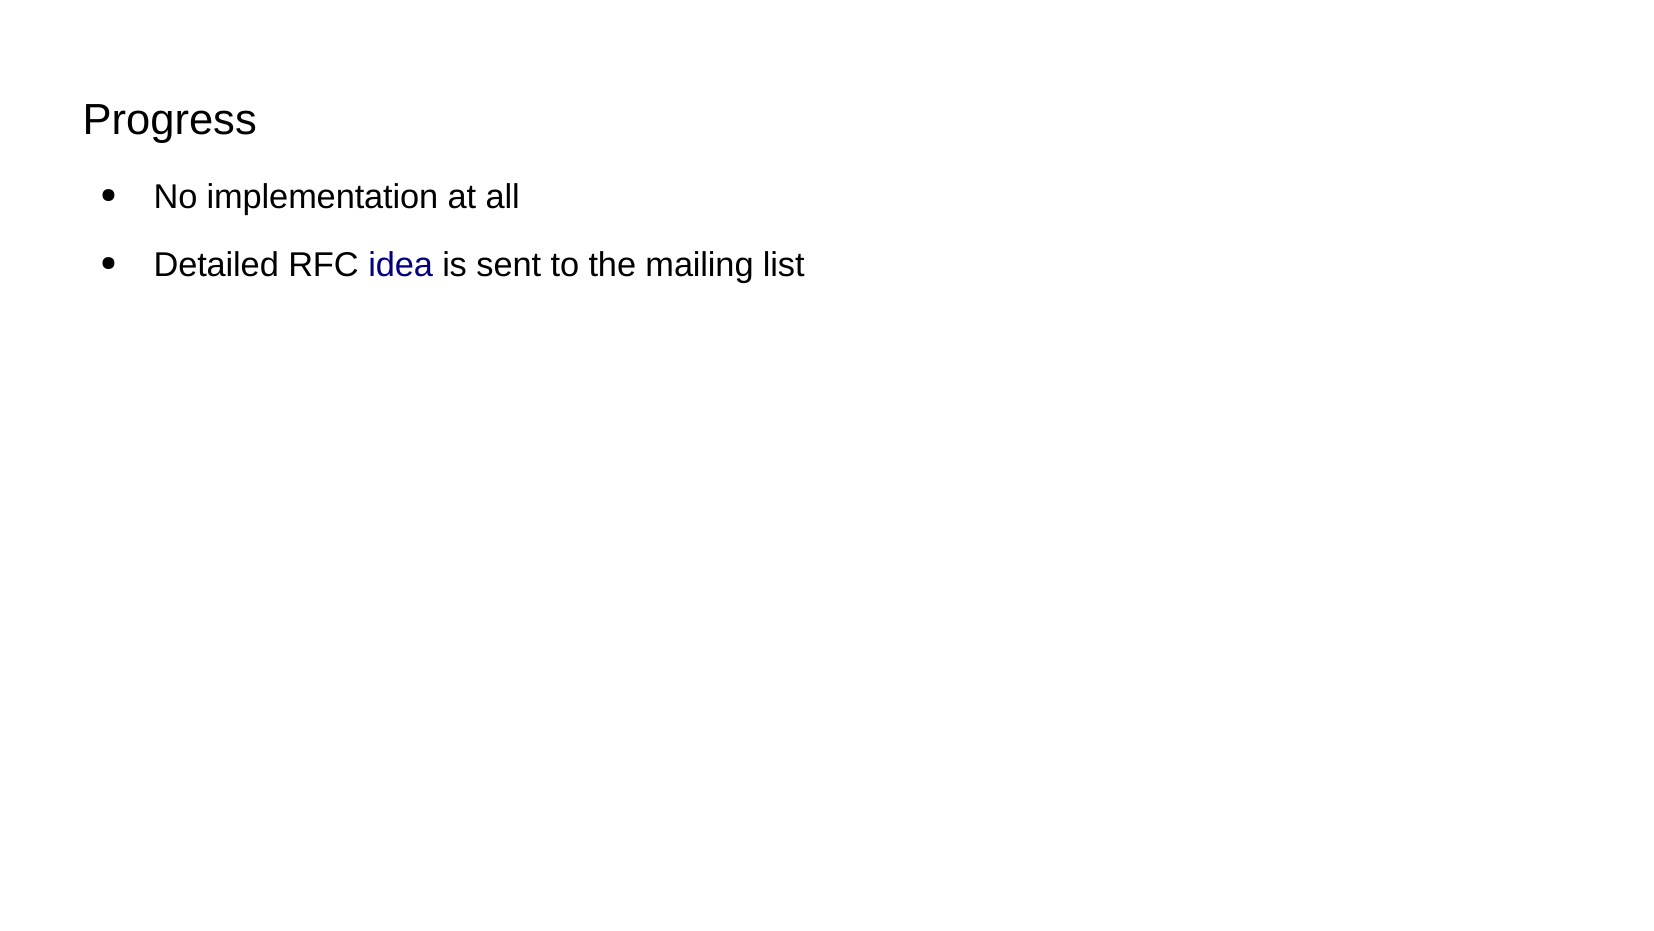

# Progress
No implementation at all
Detailed RFC idea is sent to the mailing list